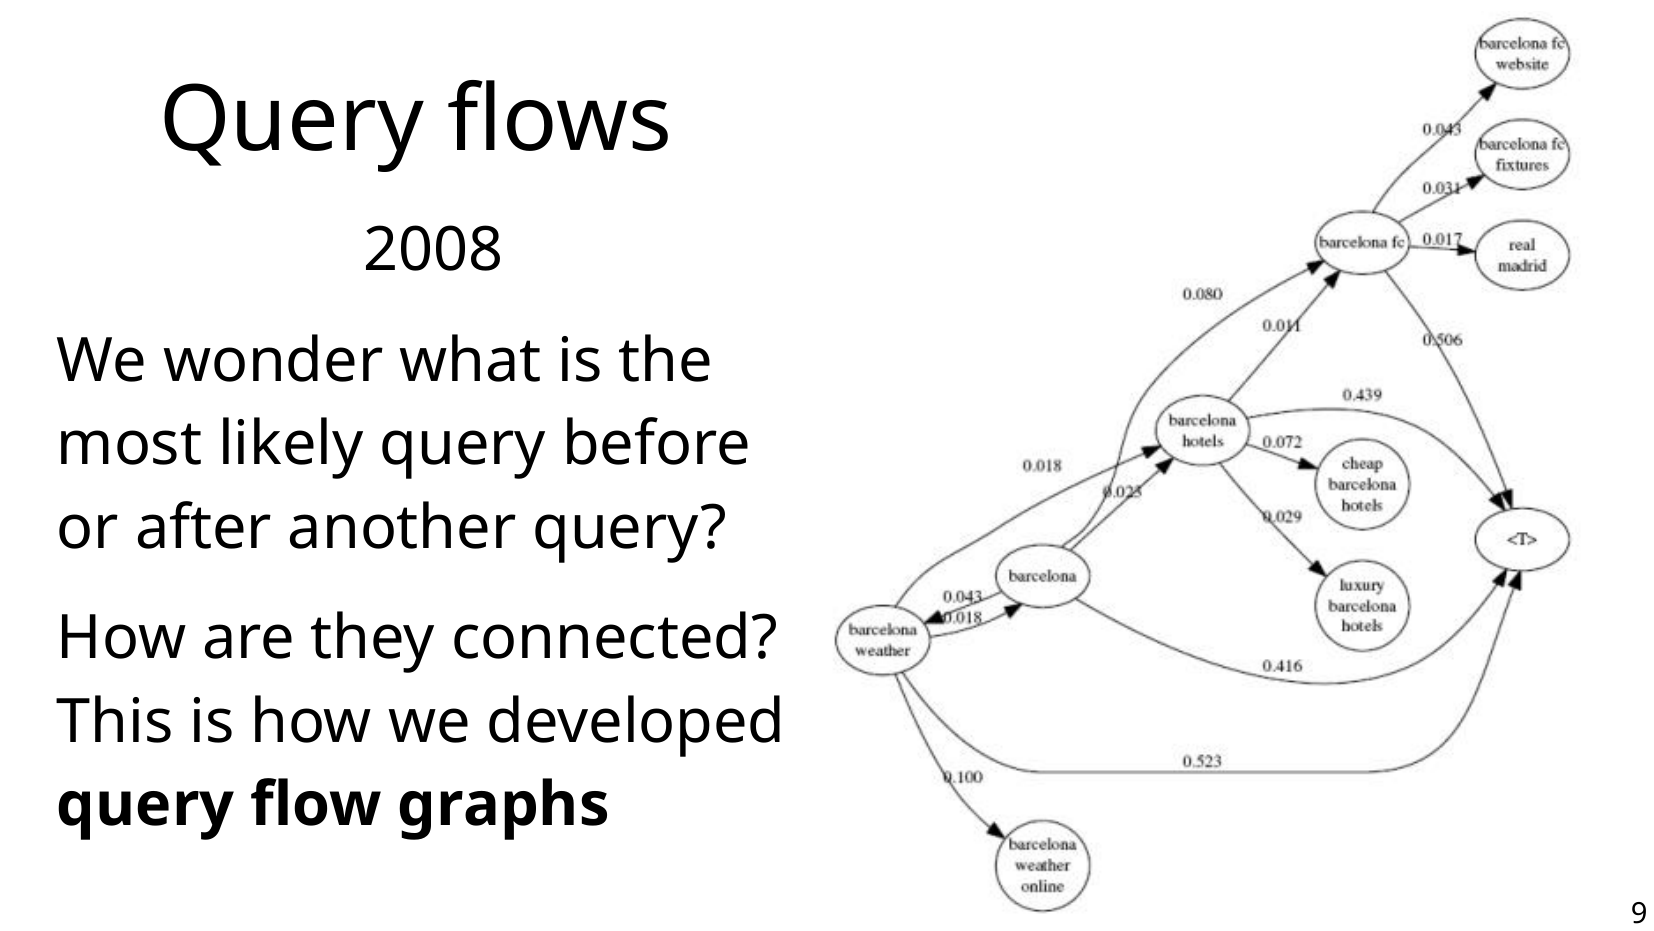

# Query flows
2008
We wonder what is the most likely query before or after another query?
How are they connected? This is how we developed query flow graphs
9